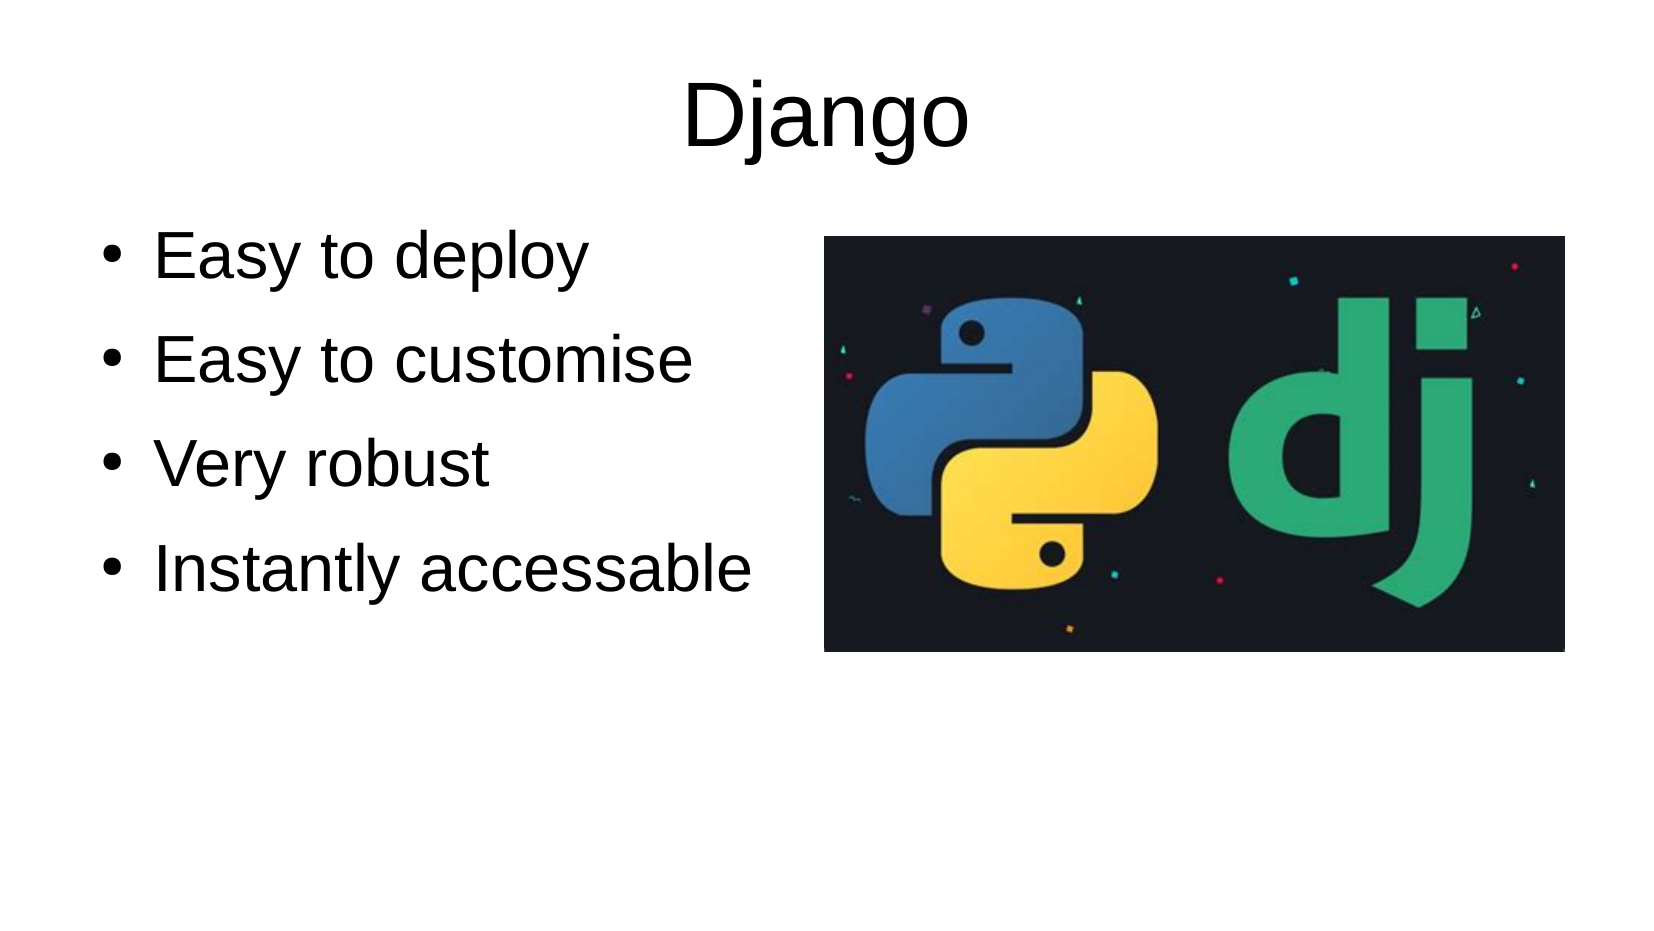

# Django
Easy to deploy
Easy to customise
Very robust
Instantly accessable